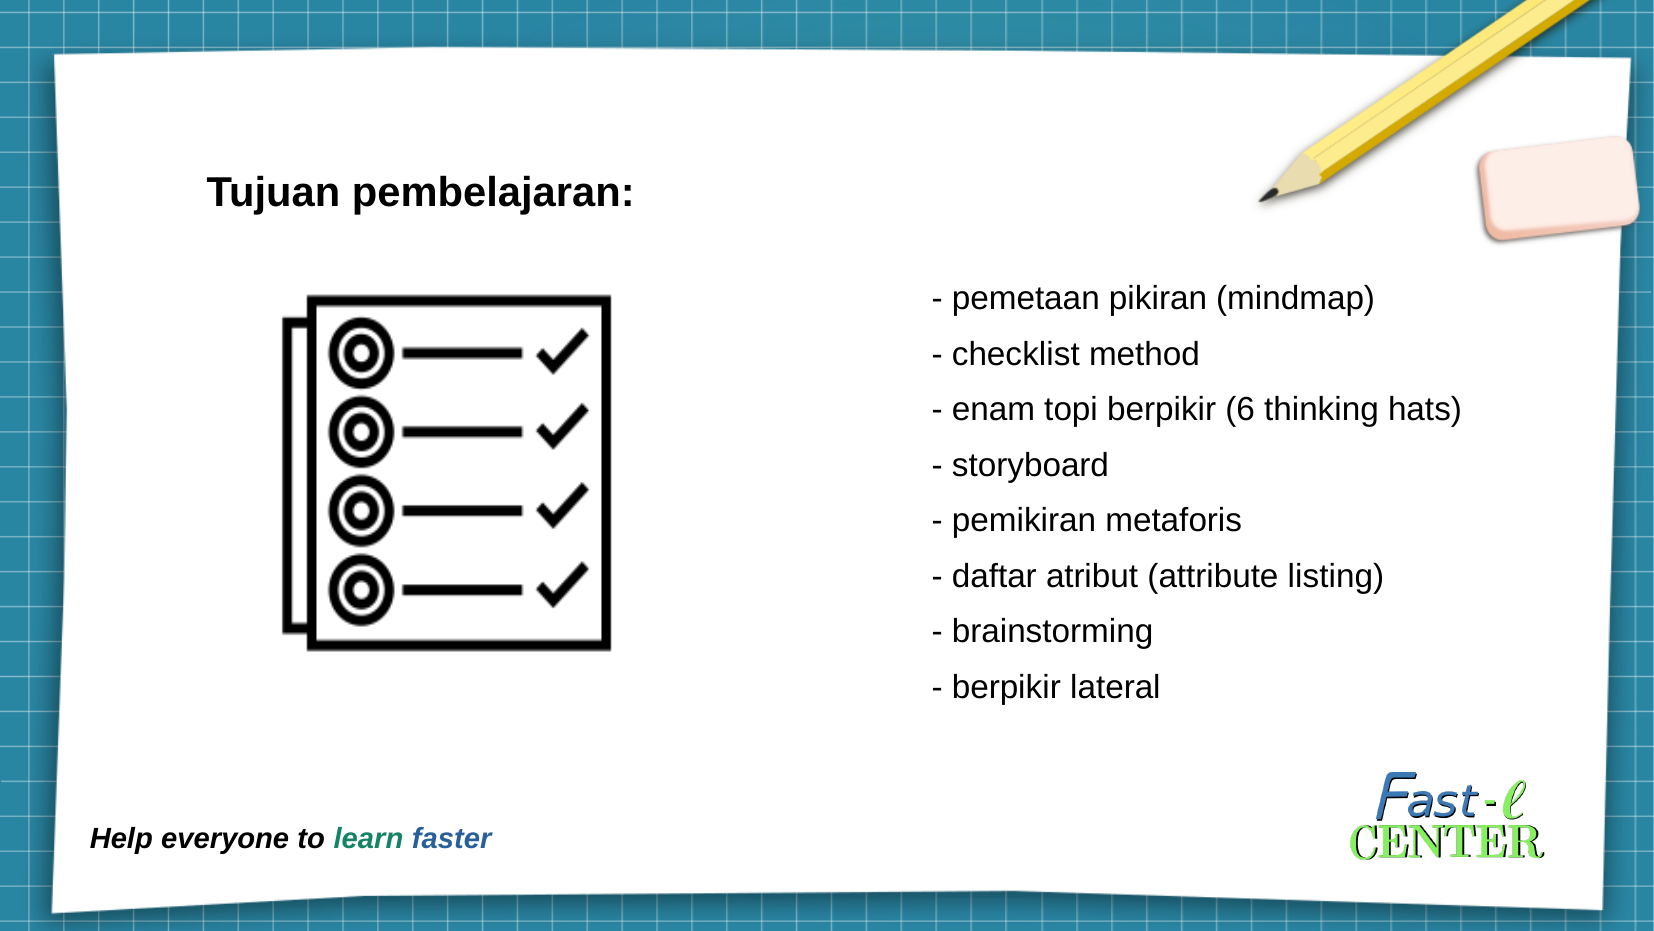

Tujuan pembelajaran:
- pemetaan pikiran (mindmap)
- checklist method
- enam topi berpikir (6 thinking hats)
- storyboard
- pemikiran metaforis
- daftar atribut (attribute listing)
- brainstorming
- berpikir lateral
Help everyone to learn faster